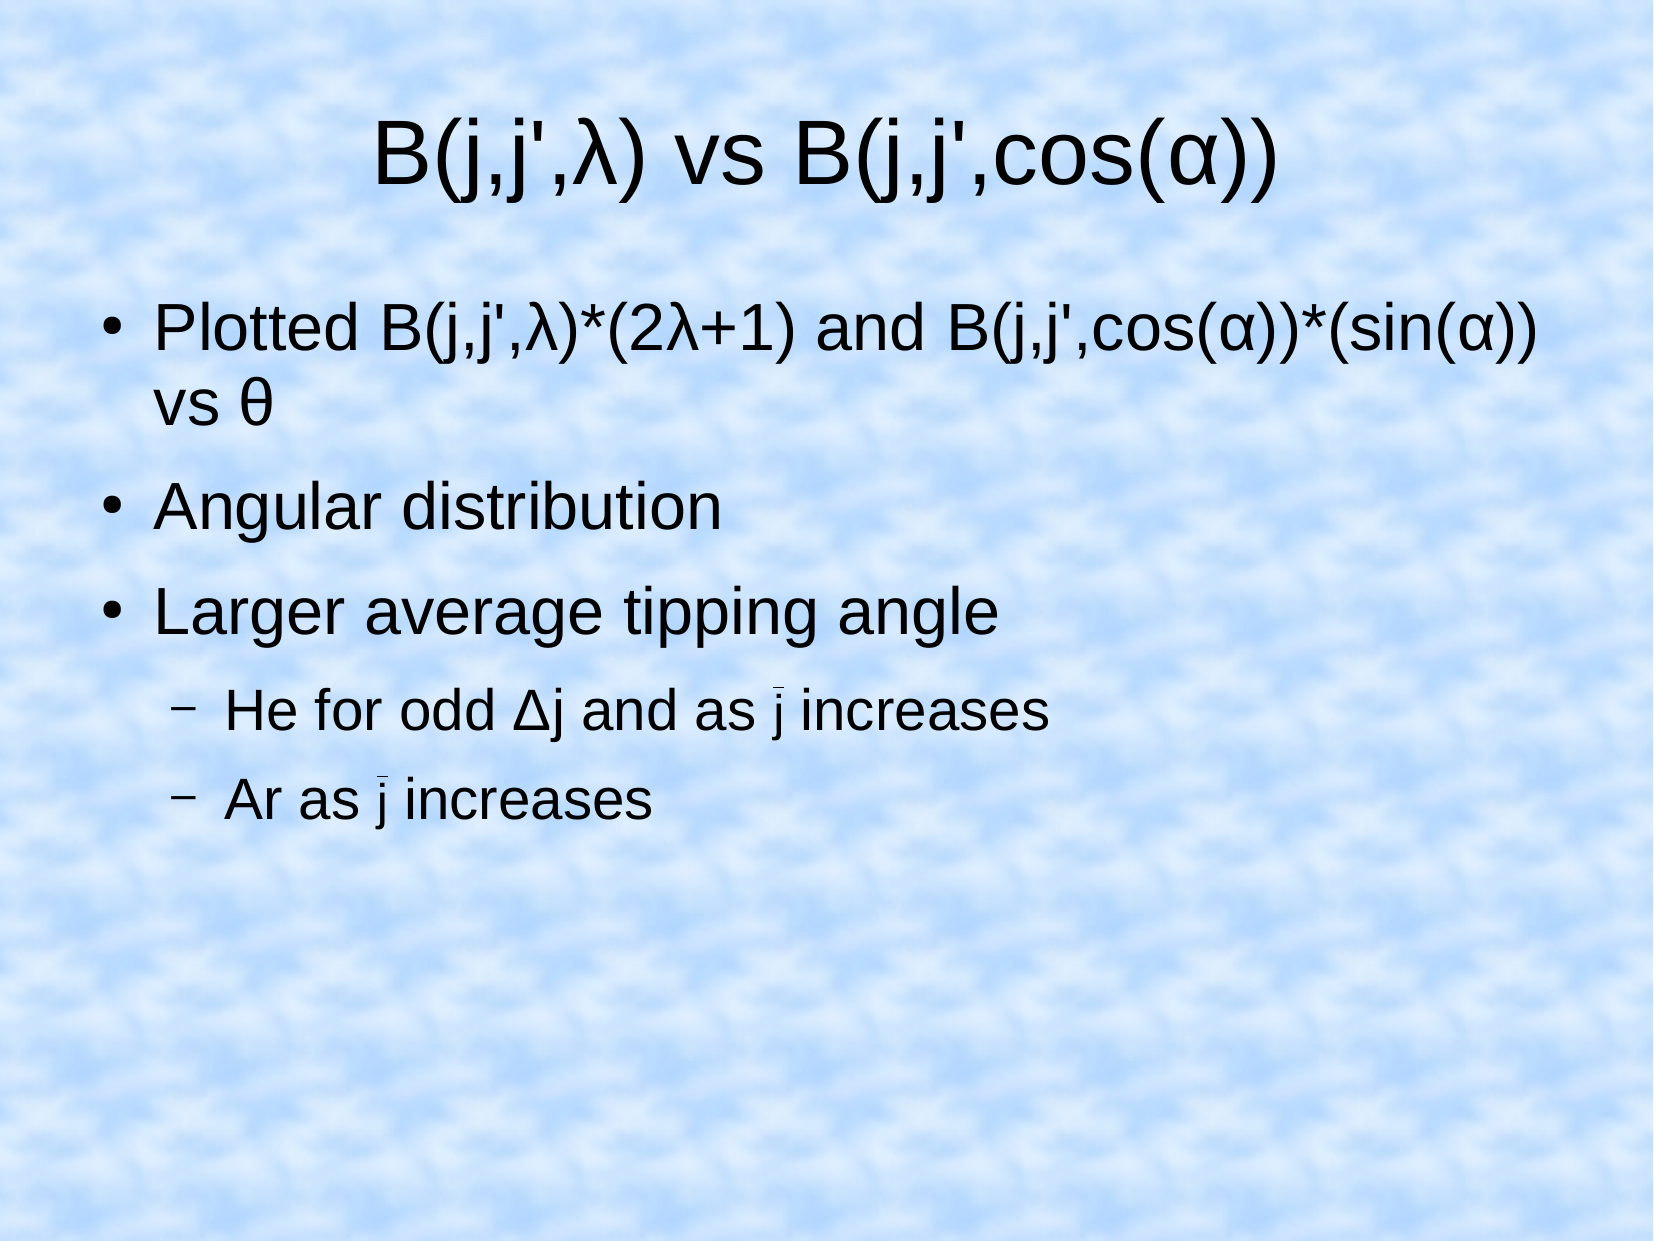

# B(j,j',λ) vs B(j,j',cos(α))
Plotted B(j,j',λ)*(2λ+1) and B(j,j',cos(α))*(sin(α)) vs θ
Angular distribution
Larger average tipping angle
He for odd Δj and as j increases
Ar as j increases